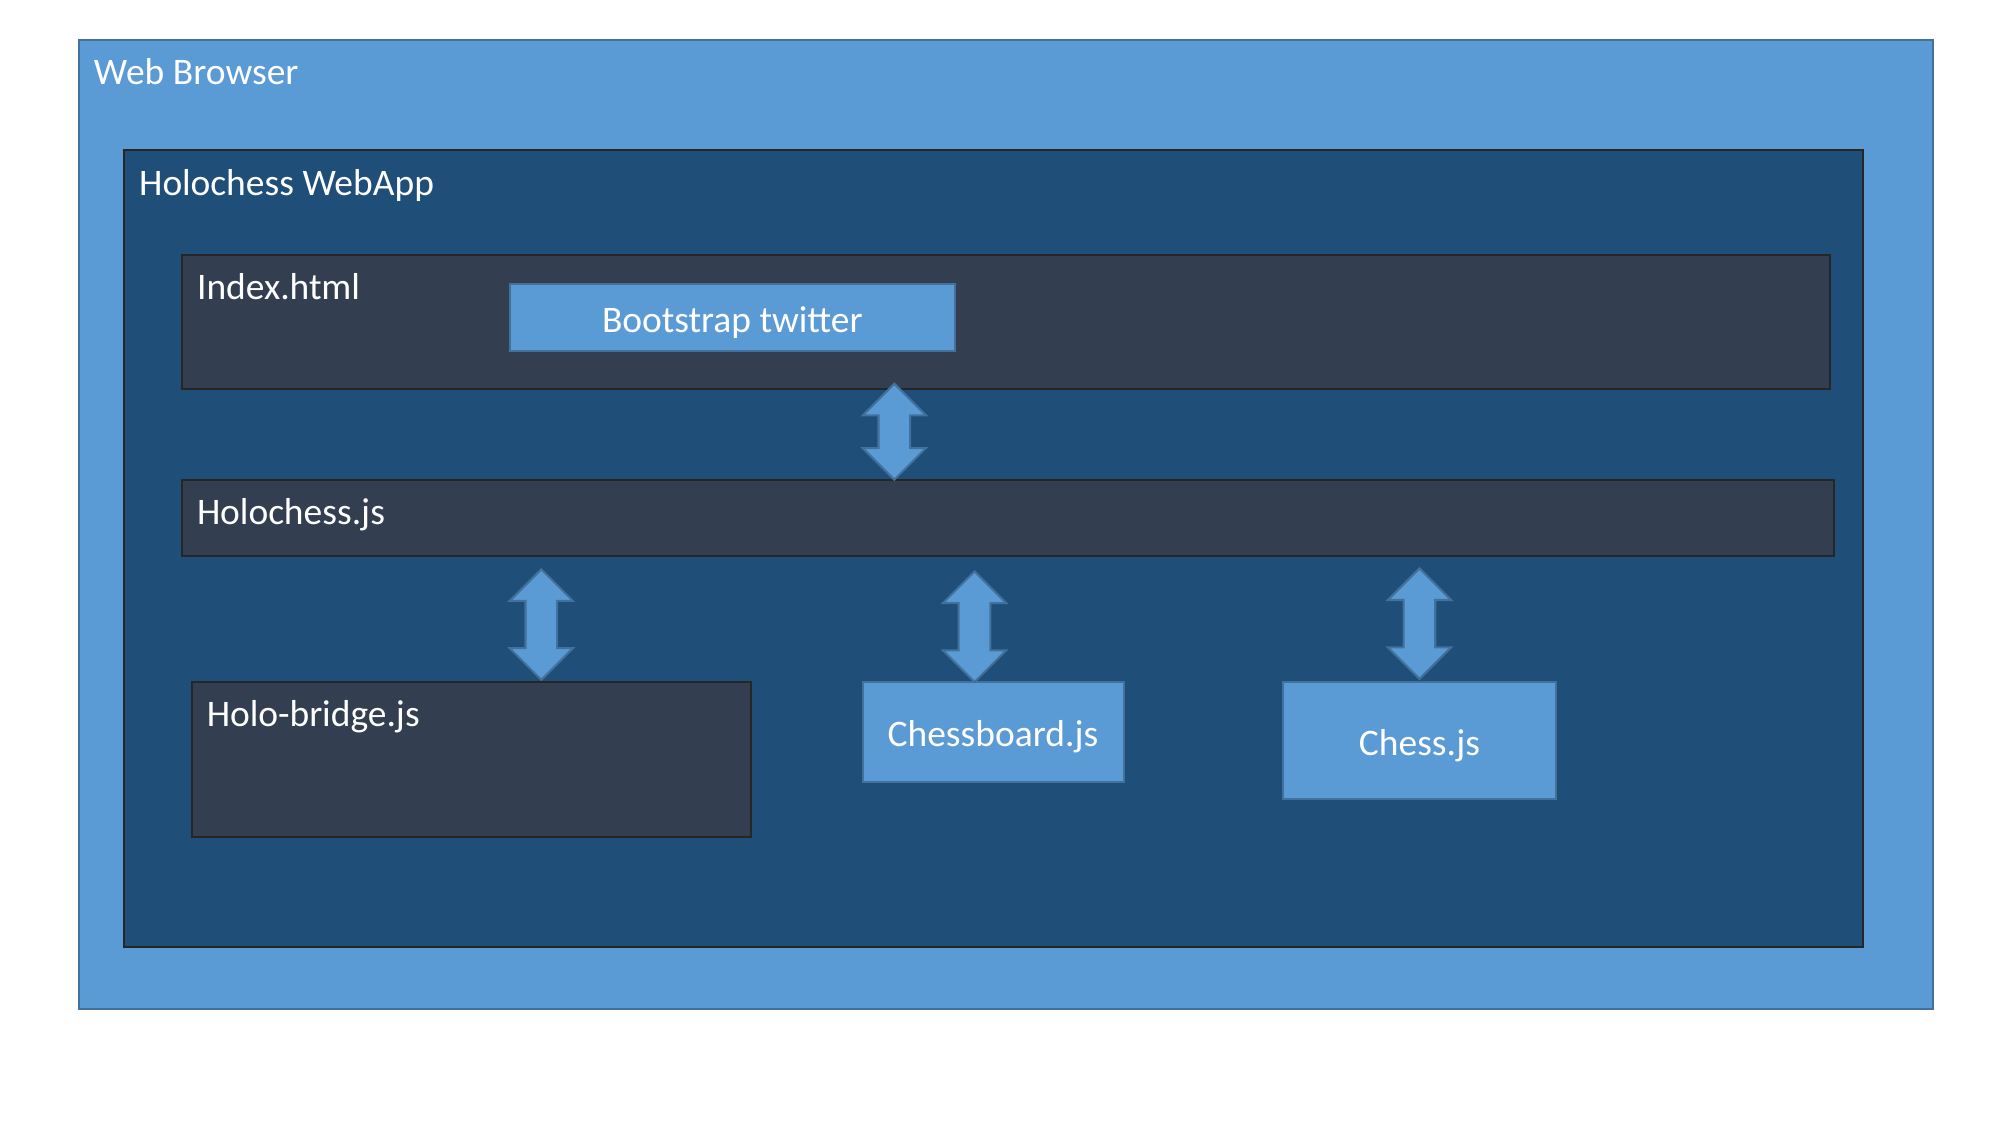

Web Browser
Holochess WebApp
Index.html
Bootstrap twitter
Holochess.js
Holo-bridge.js
Chessboard.js
Chess.js